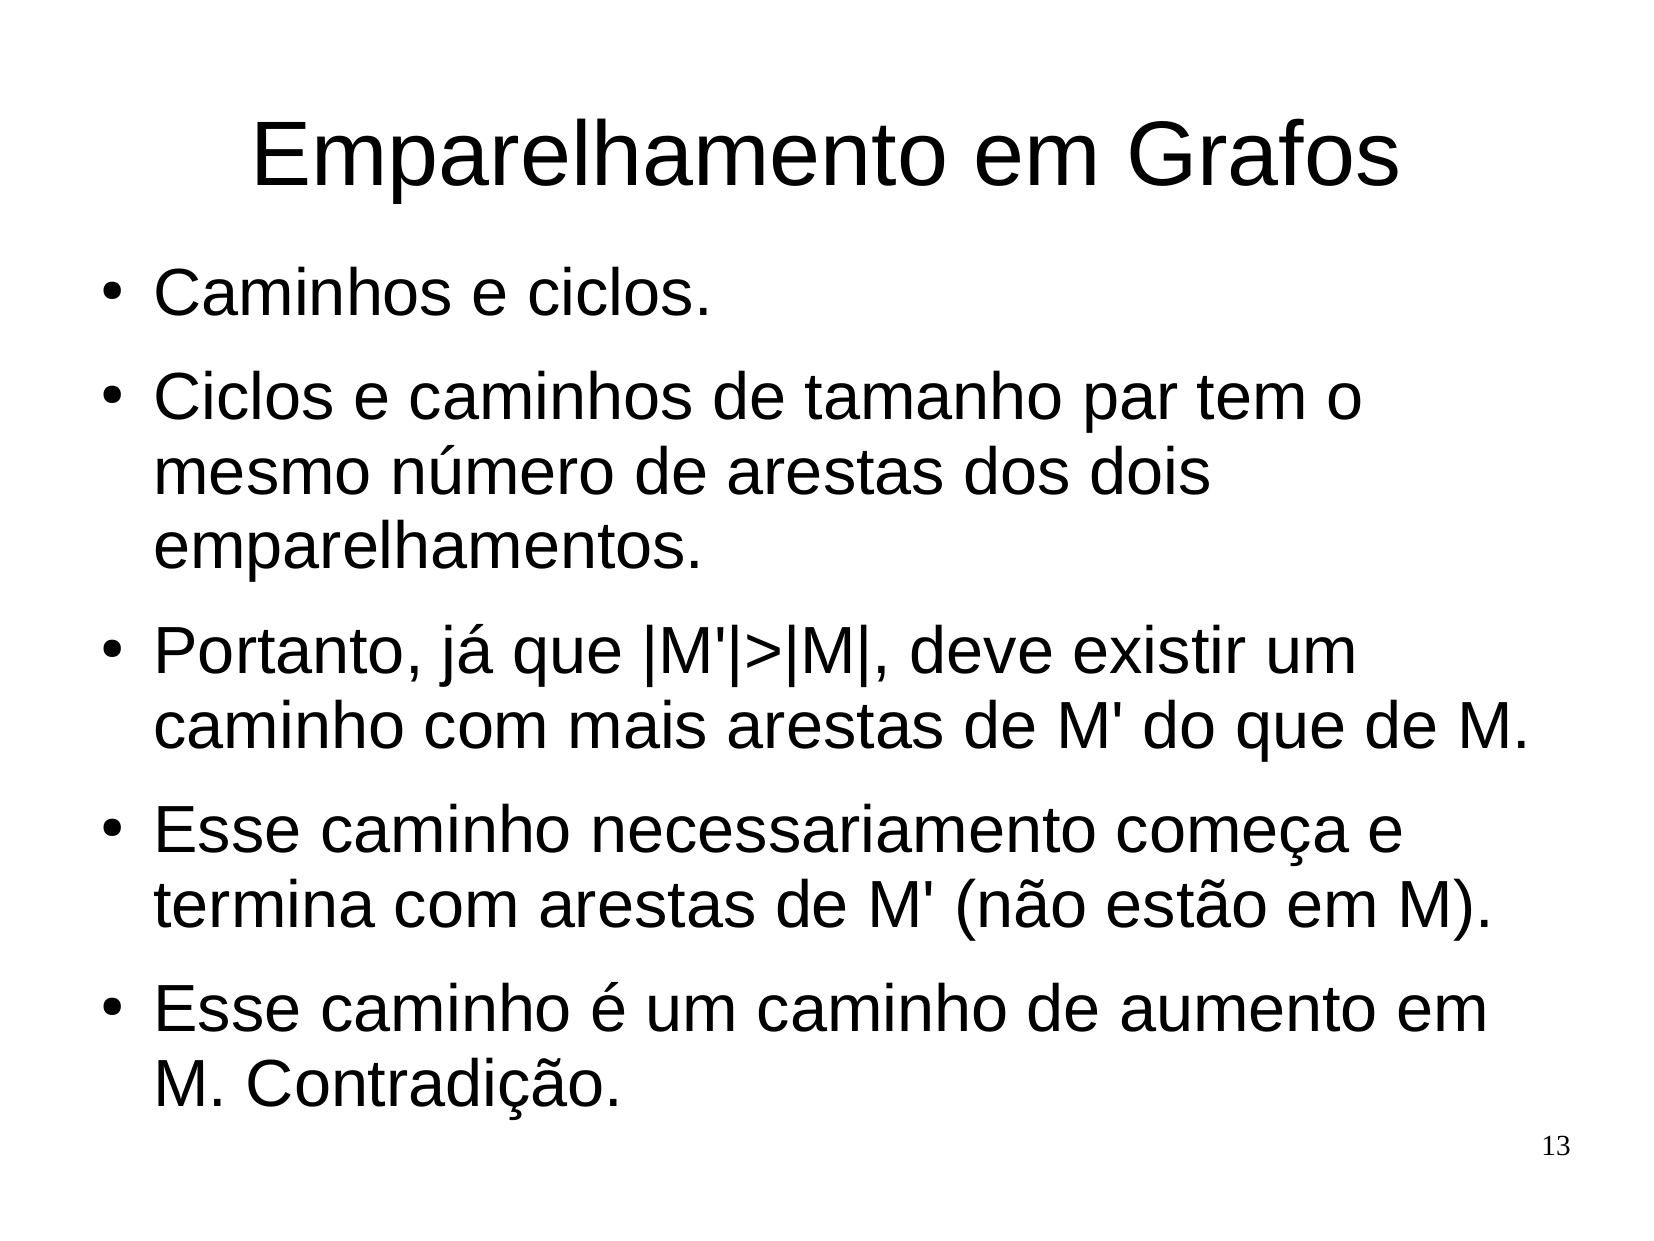

# Emparelhamento em Grafos
Caminhos e ciclos.
Ciclos e caminhos de tamanho par tem o mesmo número de arestas dos dois emparelhamentos.
Portanto, já que |M'|>|M|, deve existir um caminho com mais arestas de M' do que de M.
Esse caminho necessariamento começa e termina com arestas de M' (não estão em M).
Esse caminho é um caminho de aumento em M. Contradição.
13